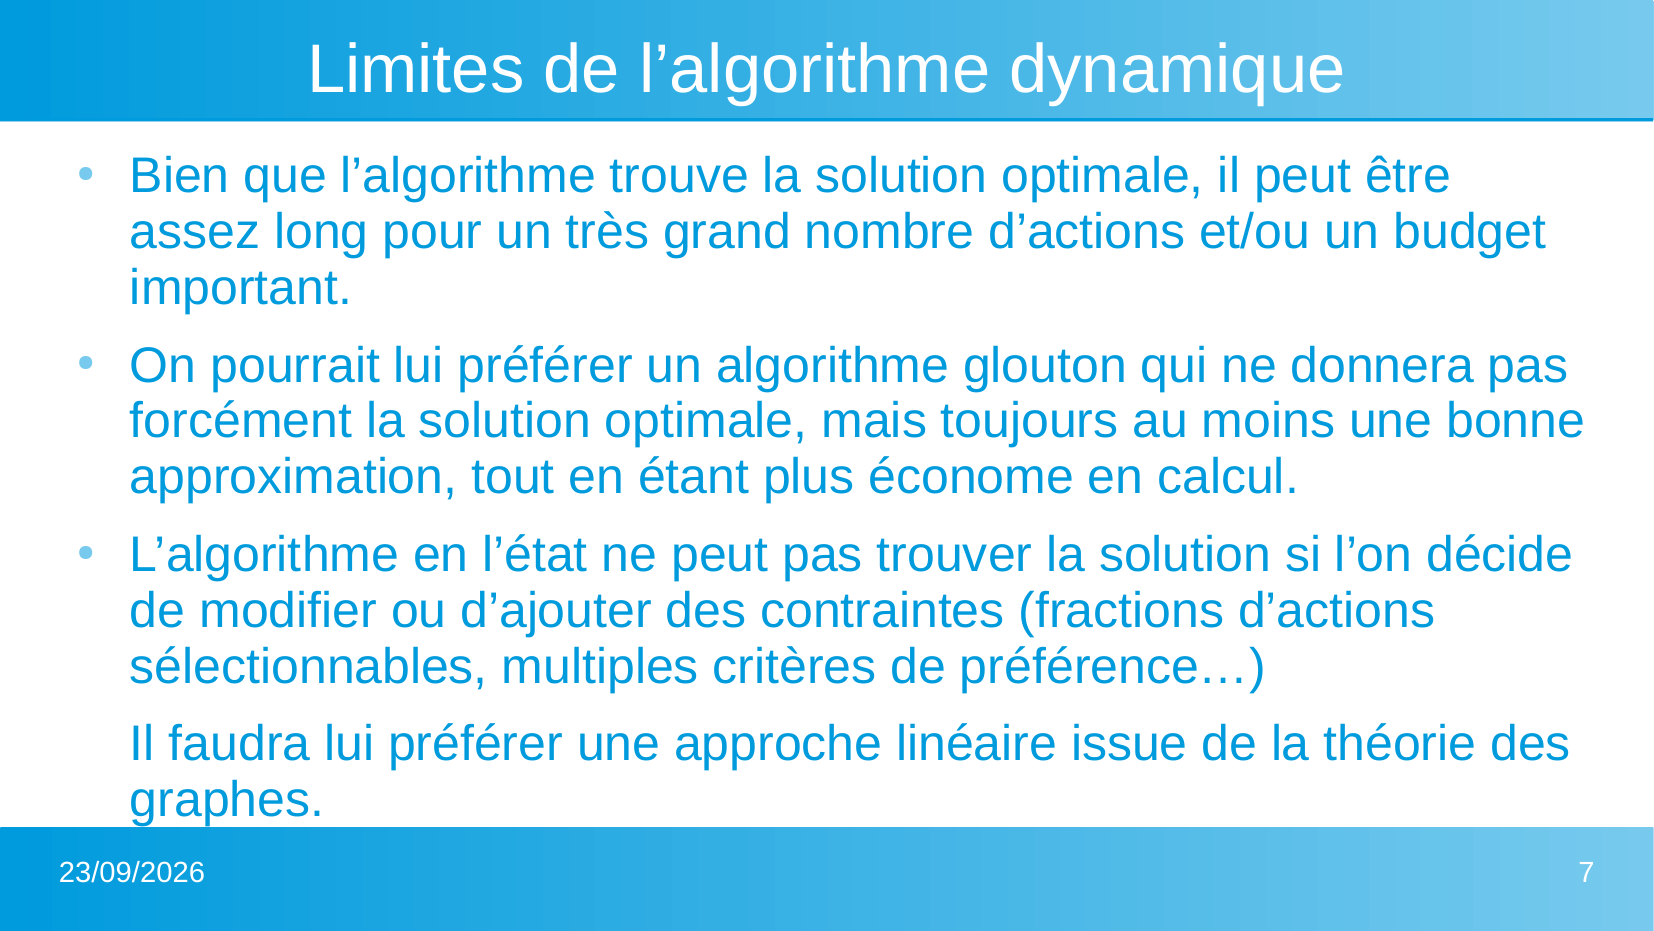

# Limites de l’algorithme dynamique
Bien que l’algorithme trouve la solution optimale, il peut être assez long pour un très grand nombre d’actions et/ou un budget important.
On pourrait lui préférer un algorithme glouton qui ne donnera pas forcément la solution optimale, mais toujours au moins une bonne approximation, tout en étant plus économe en calcul.
L’algorithme en l’état ne peut pas trouver la solution si l’on décide de modifier ou d’ajouter des contraintes (fractions d’actions sélectionnables, multiples critères de préférence…)
Il faudra lui préférer une approche linéaire issue de la théorie des graphes.
7